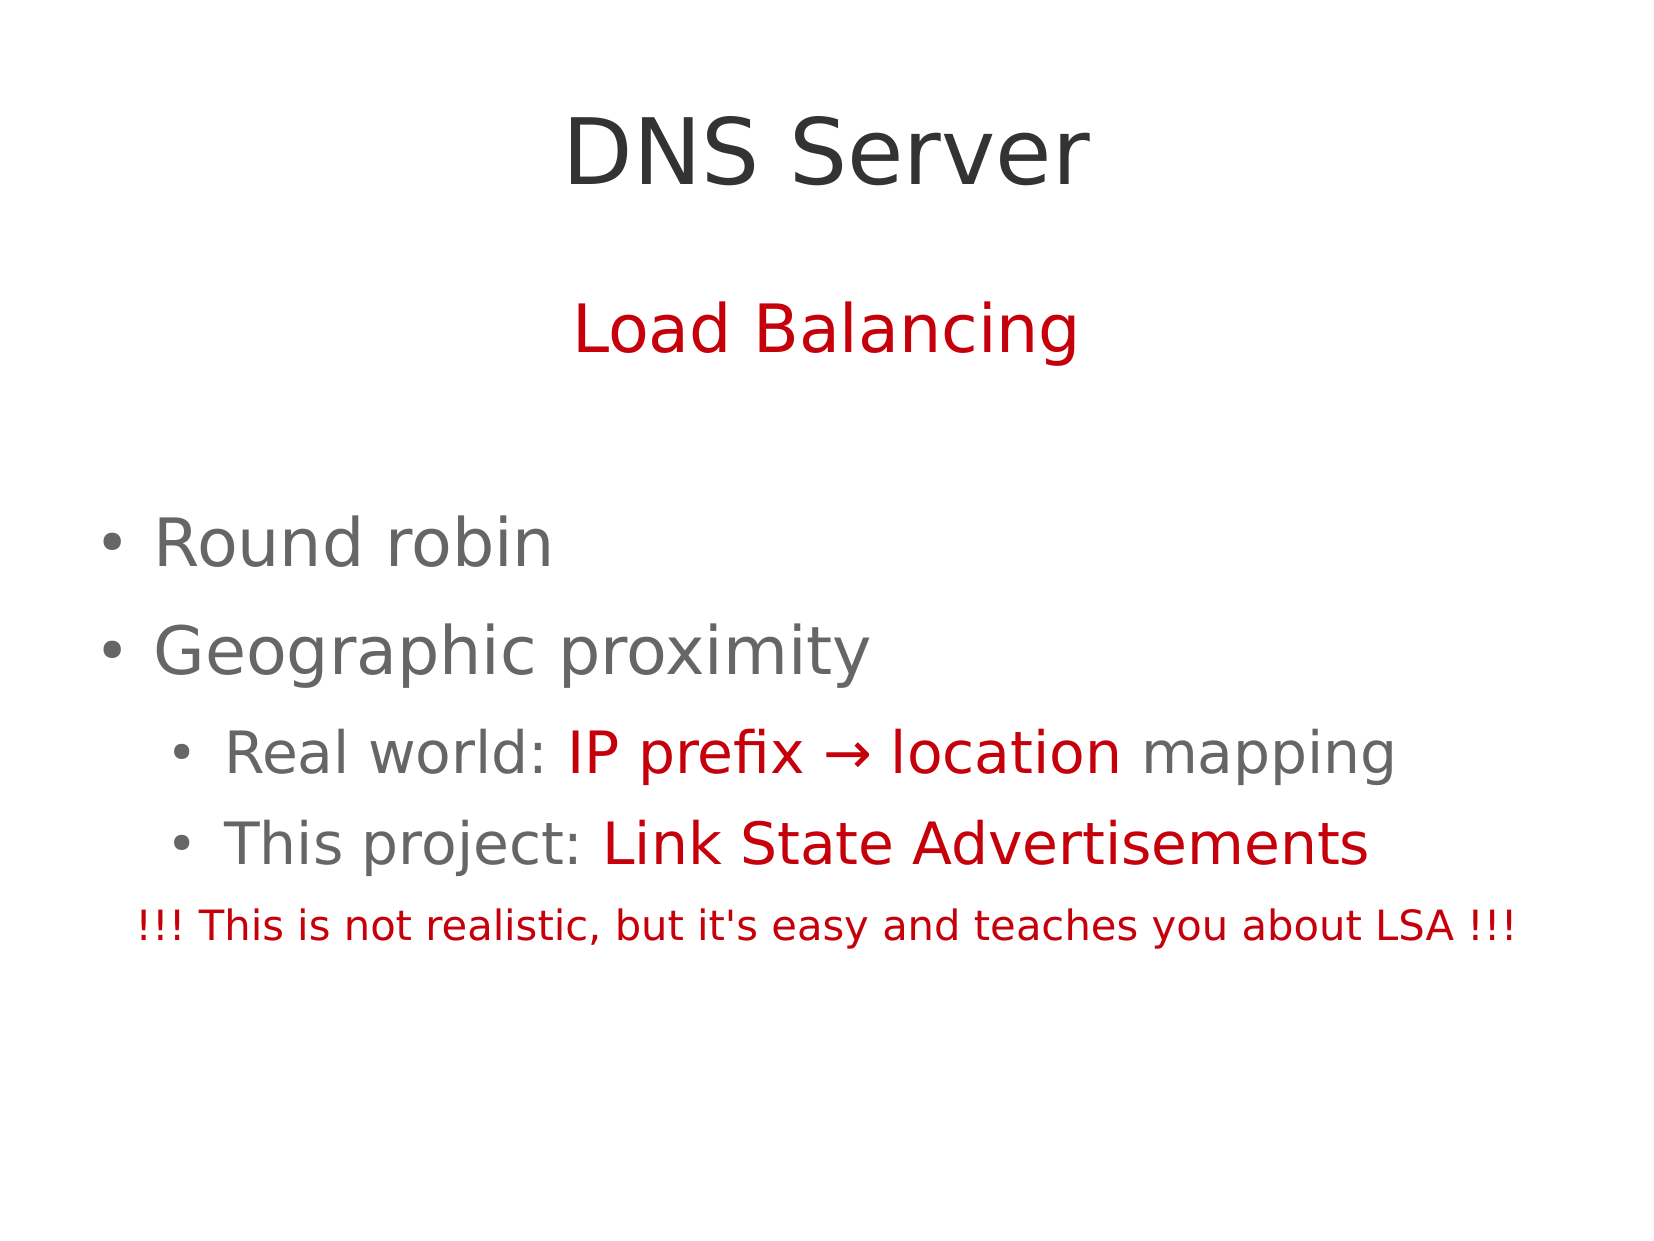

# DNS Server
Load Balancing
Round robin
Geographic proximity
Real world: IP prefix → location mapping
This project: Link State Advertisements
!!! This is not realistic, but it's easy and teaches you about LSA !!!